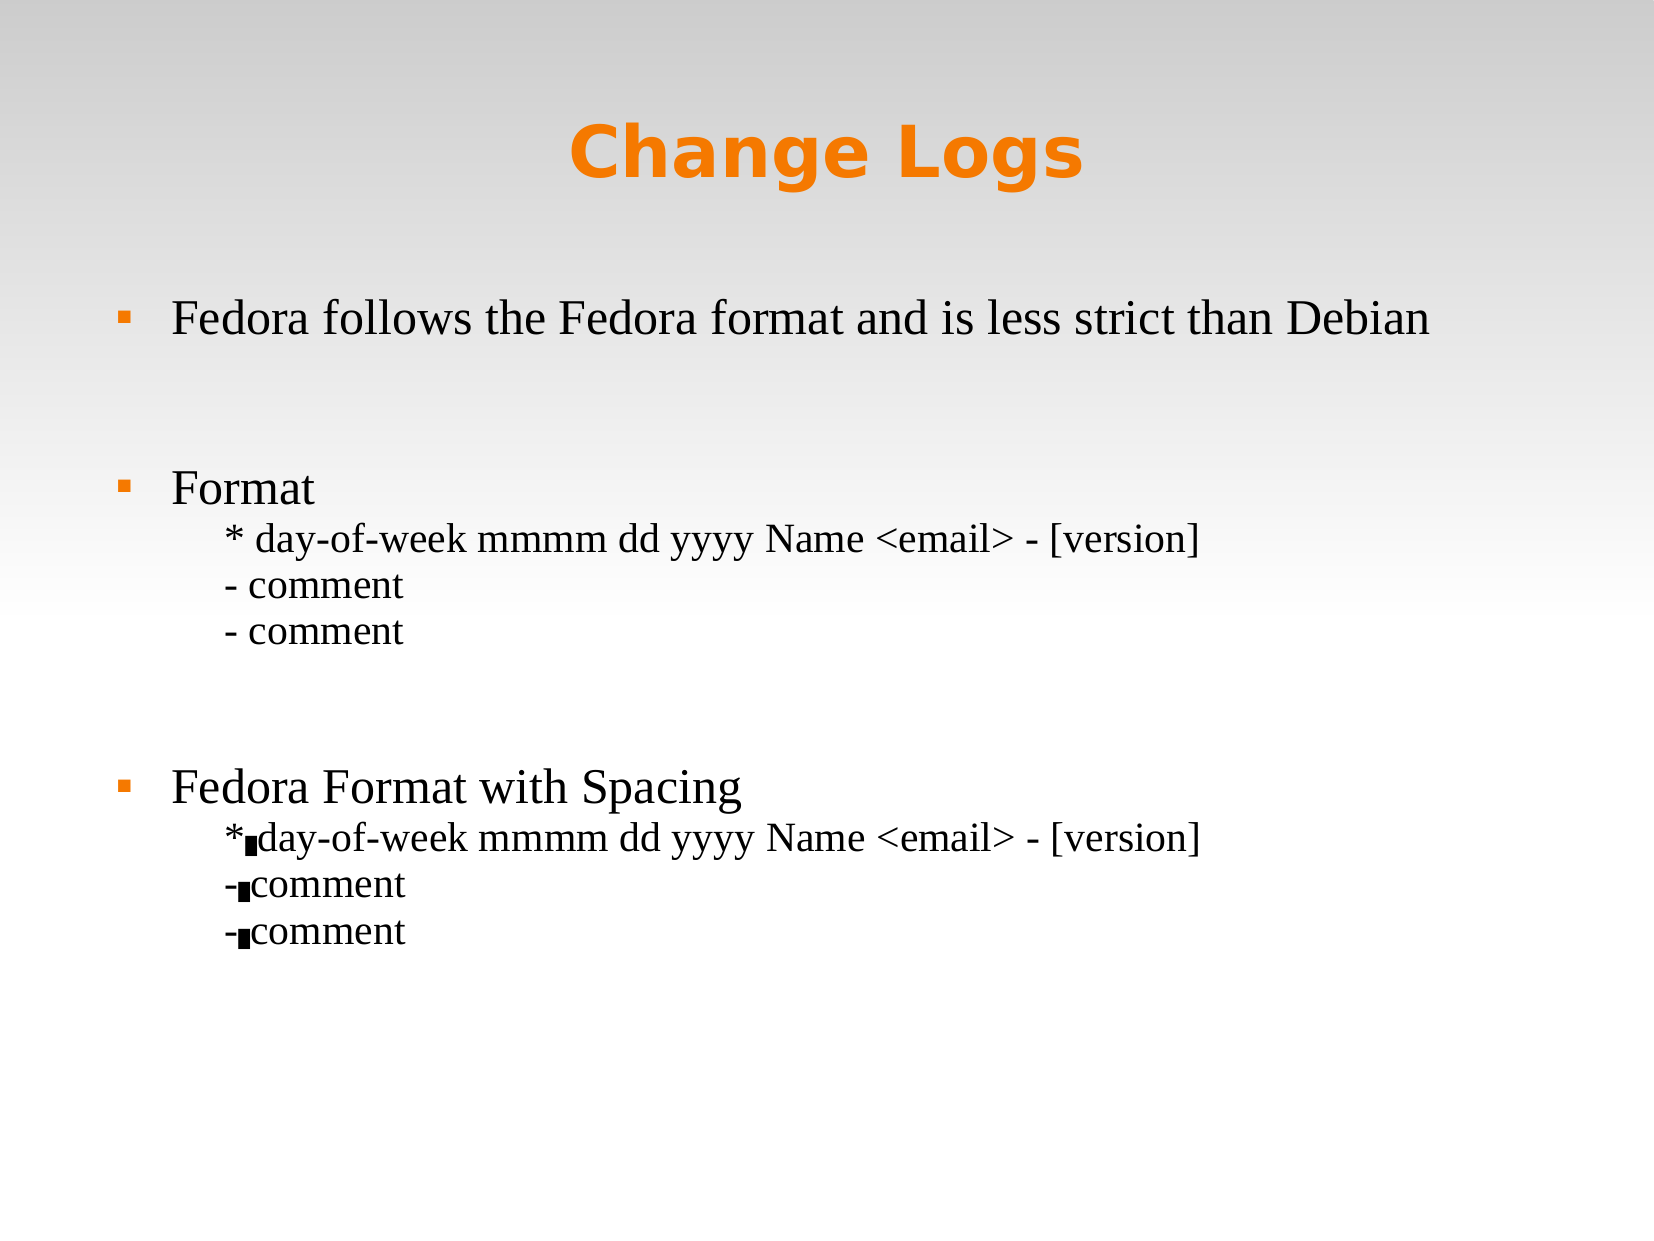

# Change Logs
Fedora follows the Fedora format and is less strict than Debian
Format
* day-of-week mmmm dd yyyy Name <email> - [version]
- comment
- comment
Fedora Format with Spacing
*█day-of-week mmmm dd yyyy Name <email> - [version]
-█comment
-█comment